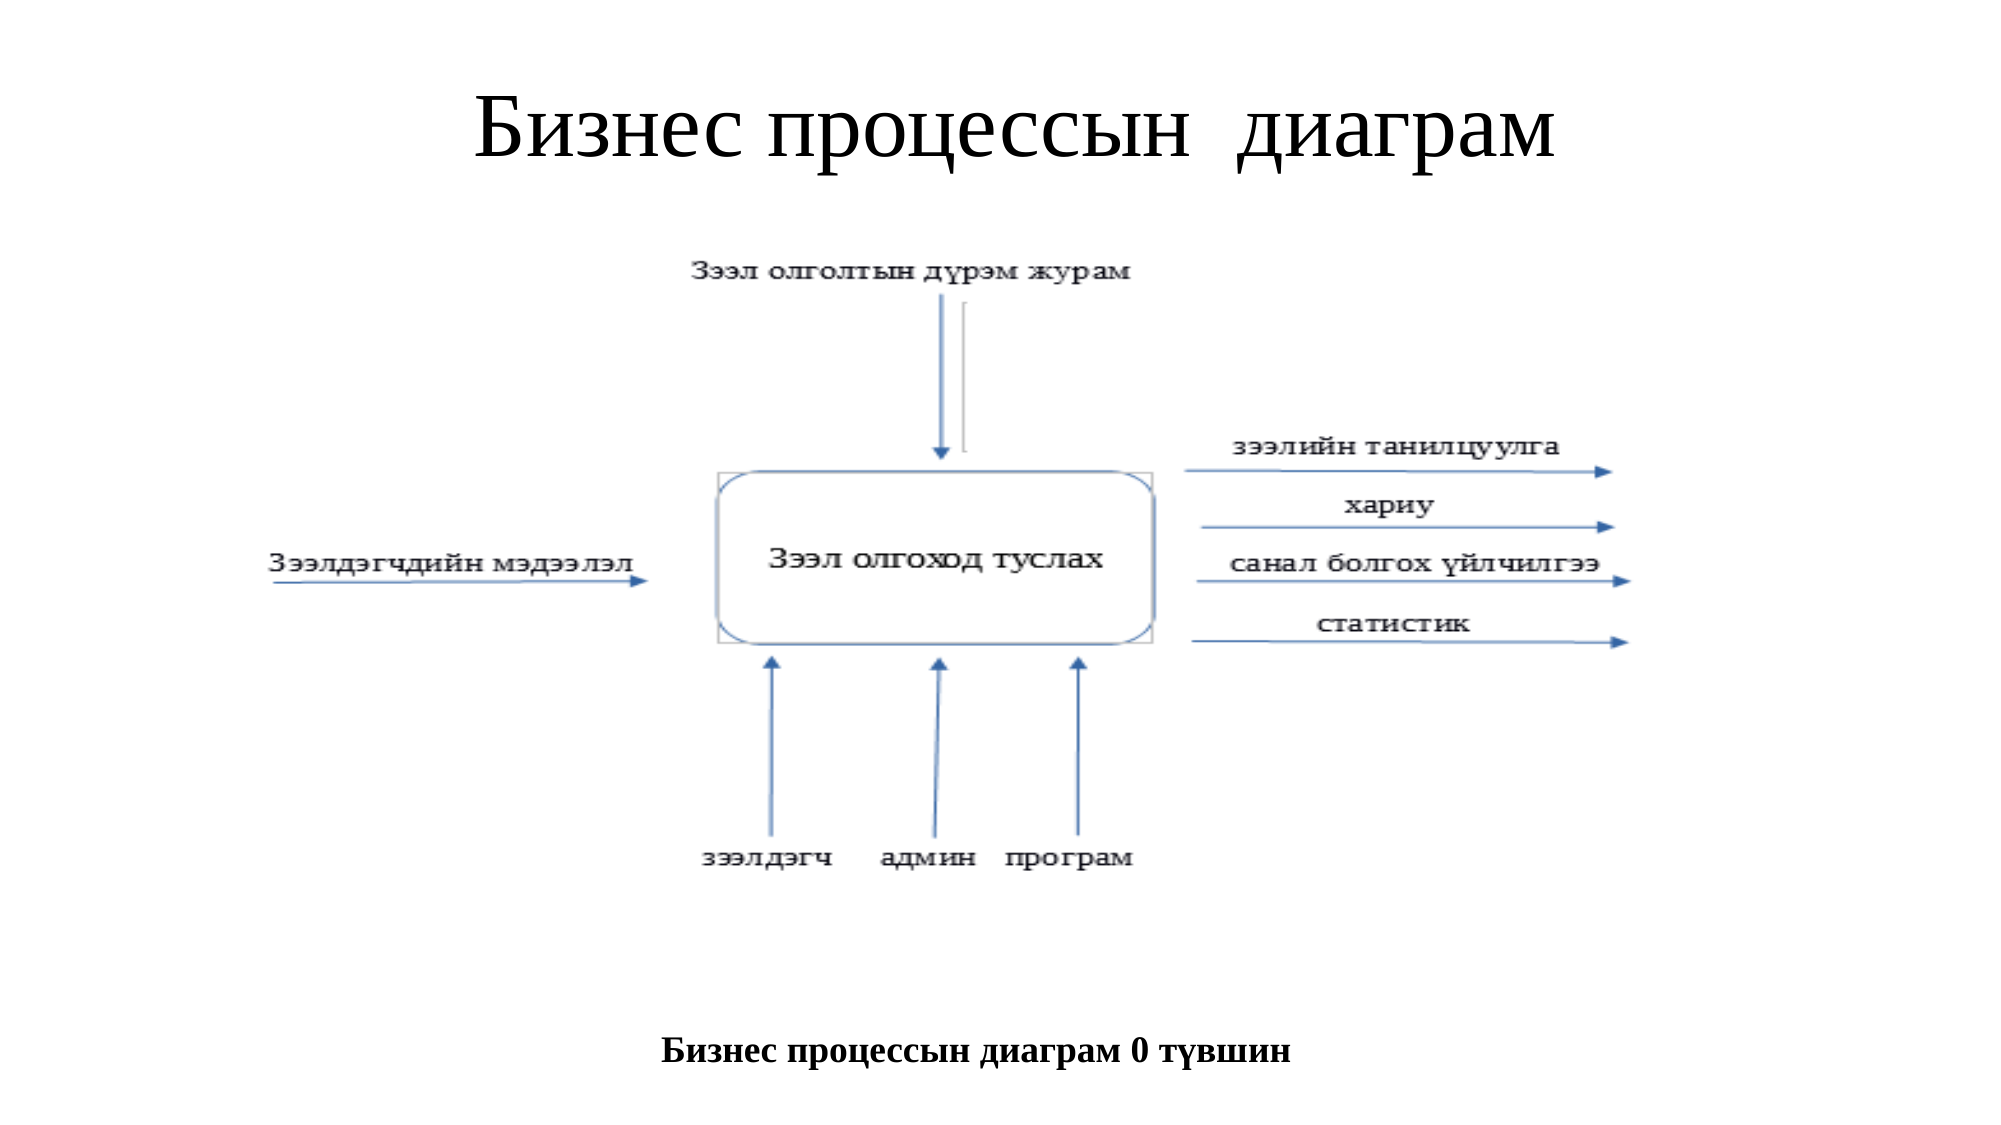

Бизнес процессын диаграм
Бизнес процессын диаграм 0 түвшин